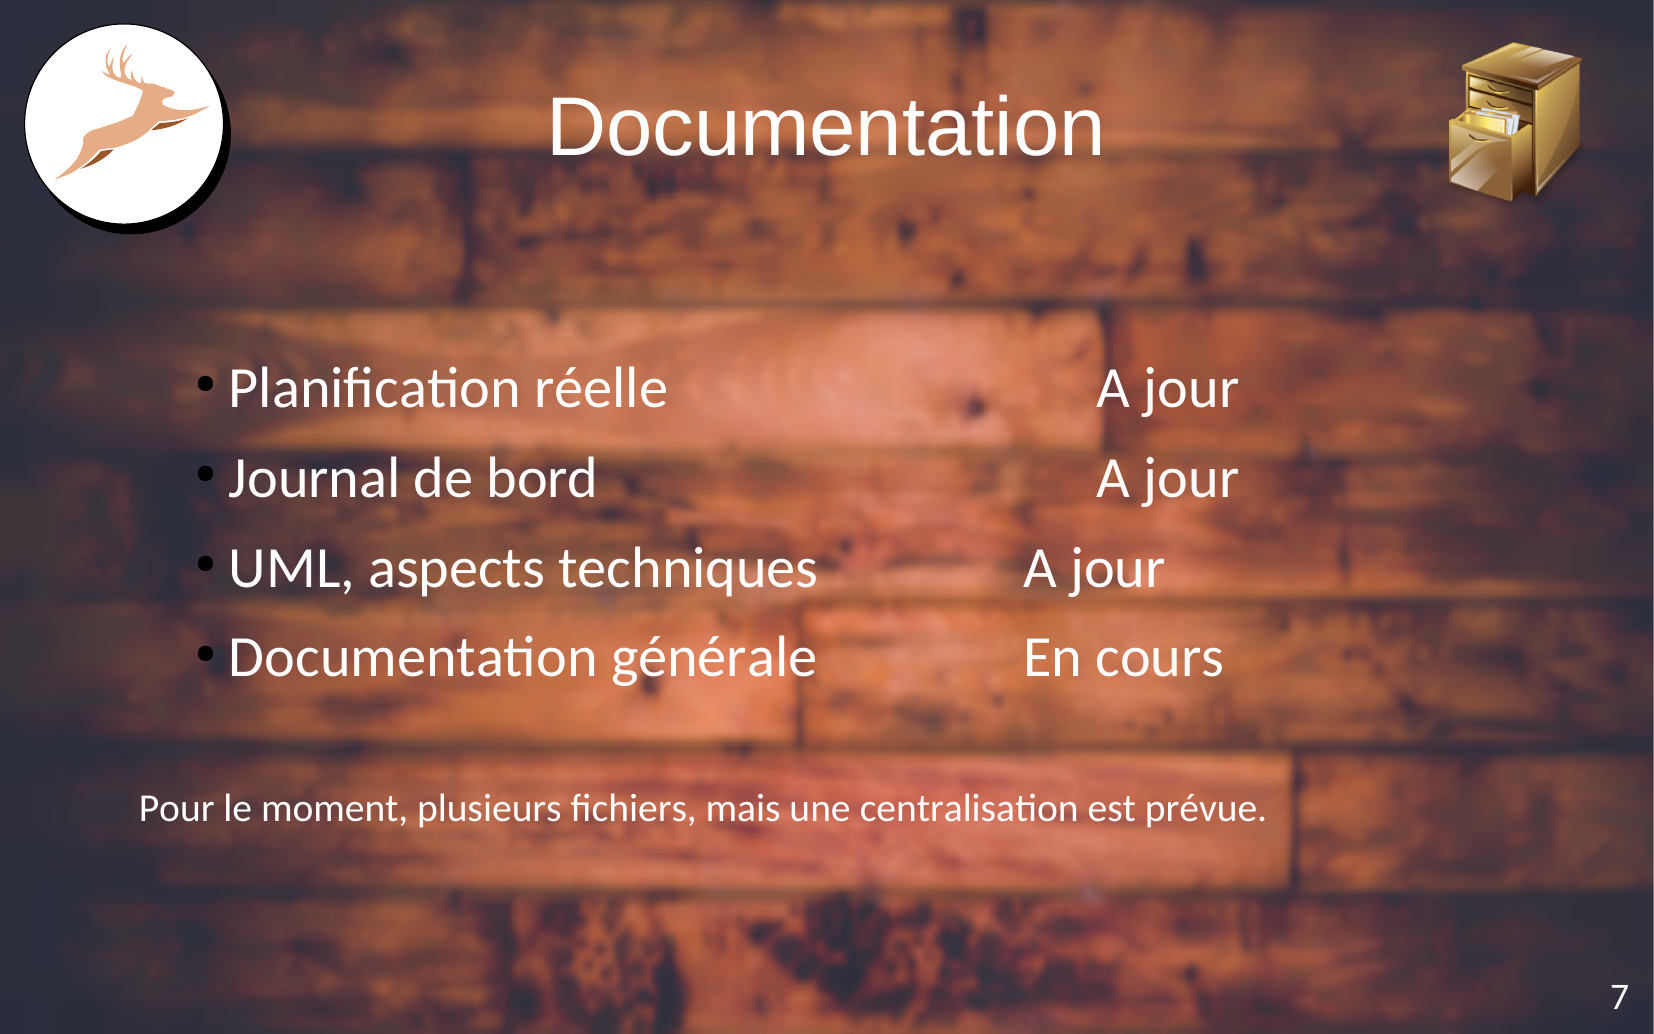

Documentation
 Planification réelle						A jour
 Journal de bord							A jour
 UML, aspects techniques			A jour
 Documentation générale			En cours
Pour le moment, plusieurs fichiers, mais une centralisation est prévue.
7